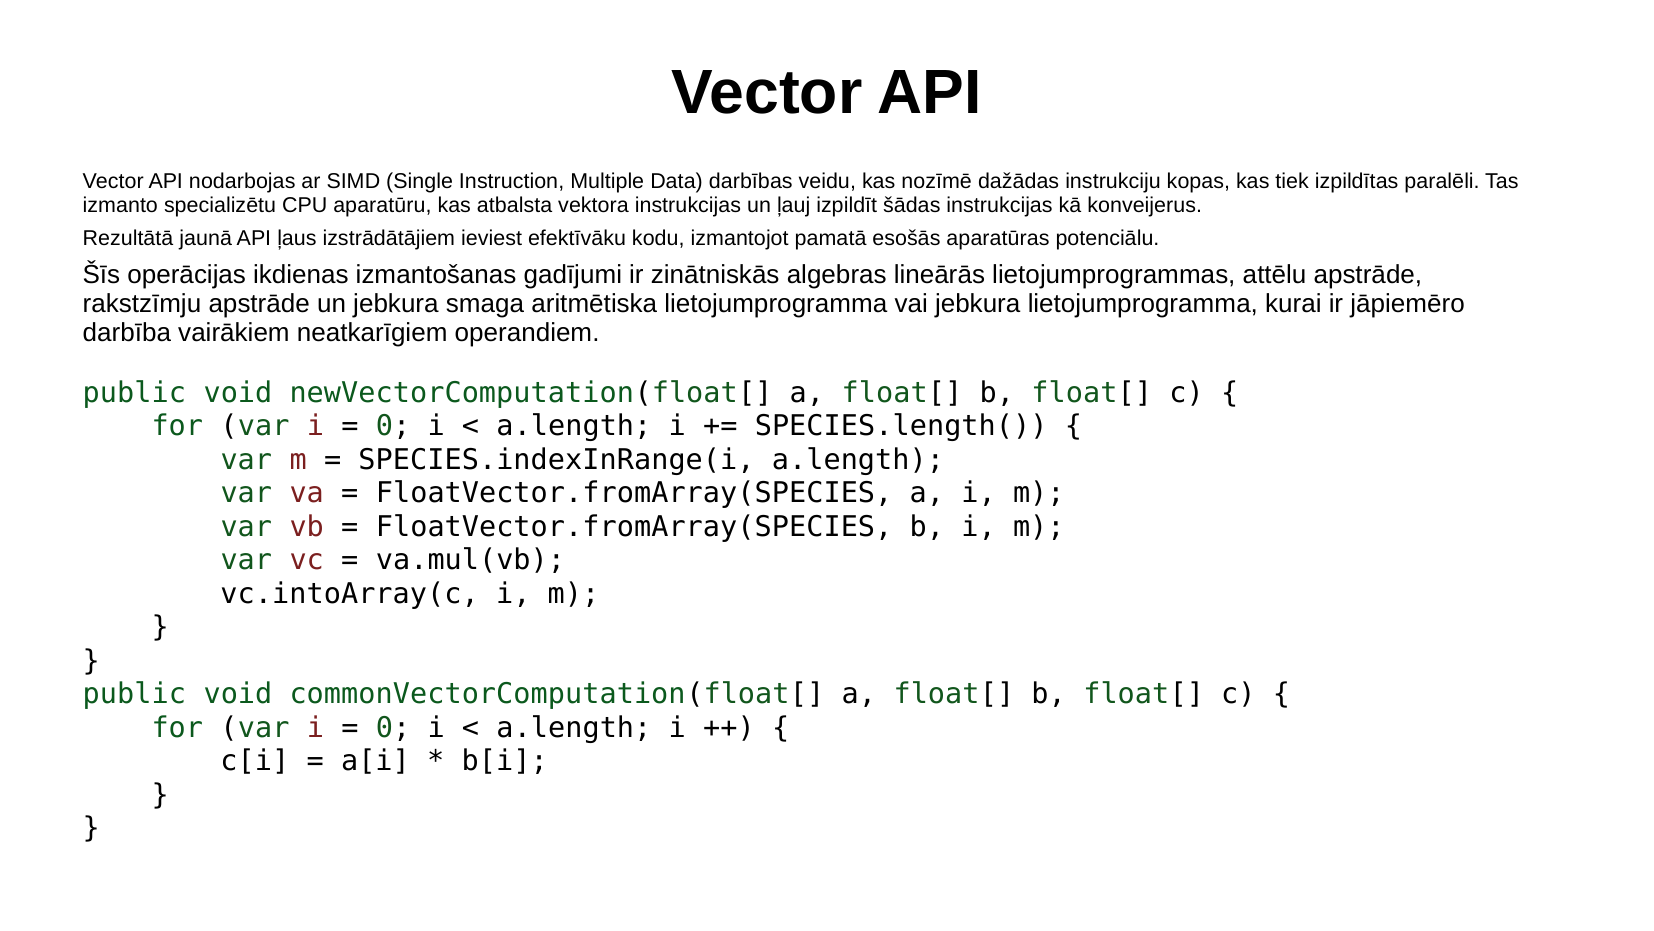

# Vector API
Vector API nodarbojas ar SIMD (Single Instruction, Multiple Data) darbības veidu, kas nozīmē dažādas instrukciju kopas, kas tiek izpildītas paralēli. Tas izmanto specializētu CPU aparatūru, kas atbalsta vektora instrukcijas un ļauj izpildīt šādas instrukcijas kā konveijerus.
Rezultātā jaunā API ļaus izstrādātājiem ieviest efektīvāku kodu, izmantojot pamatā esošās aparatūras potenciālu.
Šīs operācijas ikdienas izmantošanas gadījumi ir zinātniskās algebras lineārās lietojumprogrammas, attēlu apstrāde, rakstzīmju apstrāde un jebkura smaga aritmētiska lietojumprogramma vai jebkura lietojumprogramma, kurai ir jāpiemēro darbība vairākiem neatkarīgiem operandiem.
public void newVectorComputation(float[] a, float[] b, float[] c) {
 for (var i = 0; i < a.length; i += SPECIES.length()) {
 var m = SPECIES.indexInRange(i, a.length);
 var va = FloatVector.fromArray(SPECIES, a, i, m);
 var vb = FloatVector.fromArray(SPECIES, b, i, m);
 var vc = va.mul(vb);
 vc.intoArray(c, i, m);
 }
}
public void commonVectorComputation(float[] a, float[] b, float[] c) {
 for (var i = 0; i < a.length; i ++) {
 c[i] = a[i] * b[i];
 }
}